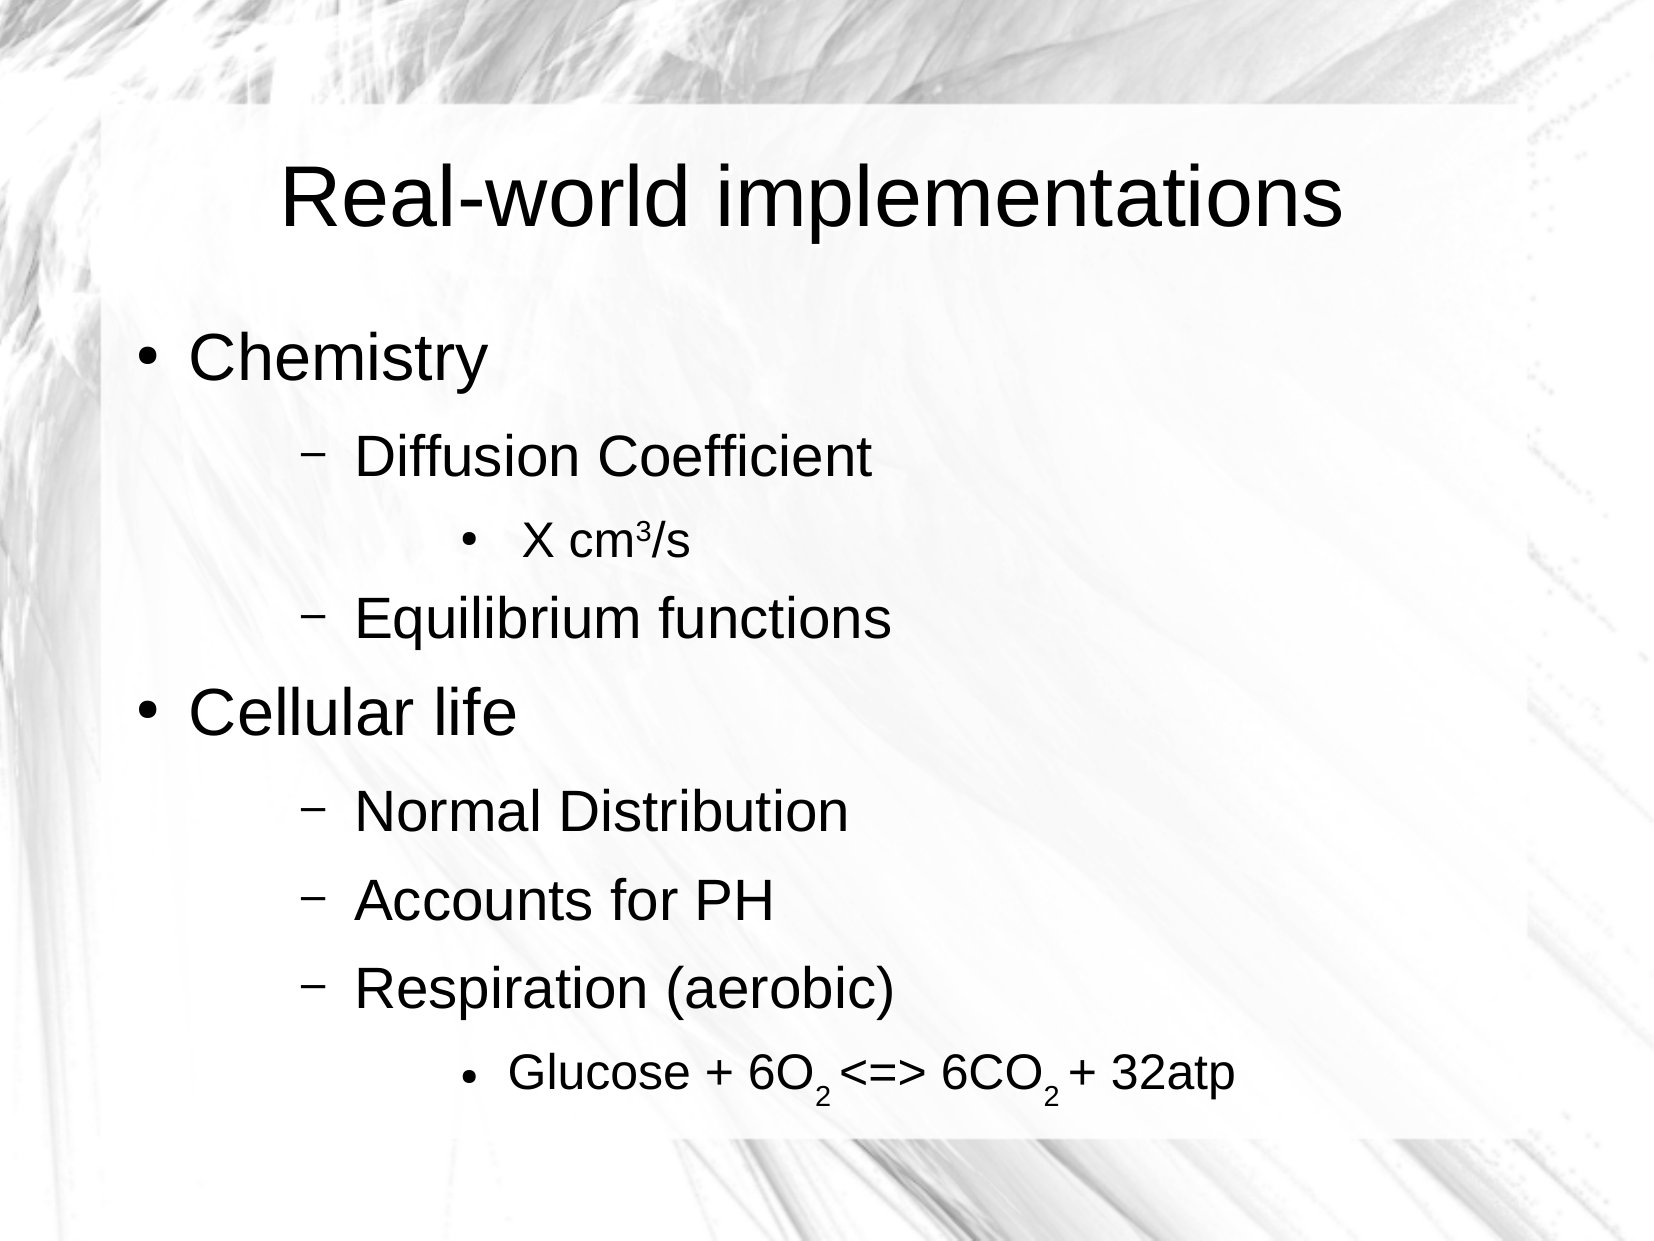

# Real-world implementations
Chemistry
Diffusion Coefficient
 X cm3/s
Equilibrium functions
Cellular life
Normal Distribution
Accounts for PH
Respiration (aerobic)
Glucose + 6O2 <=> 6CO2 + 32atp